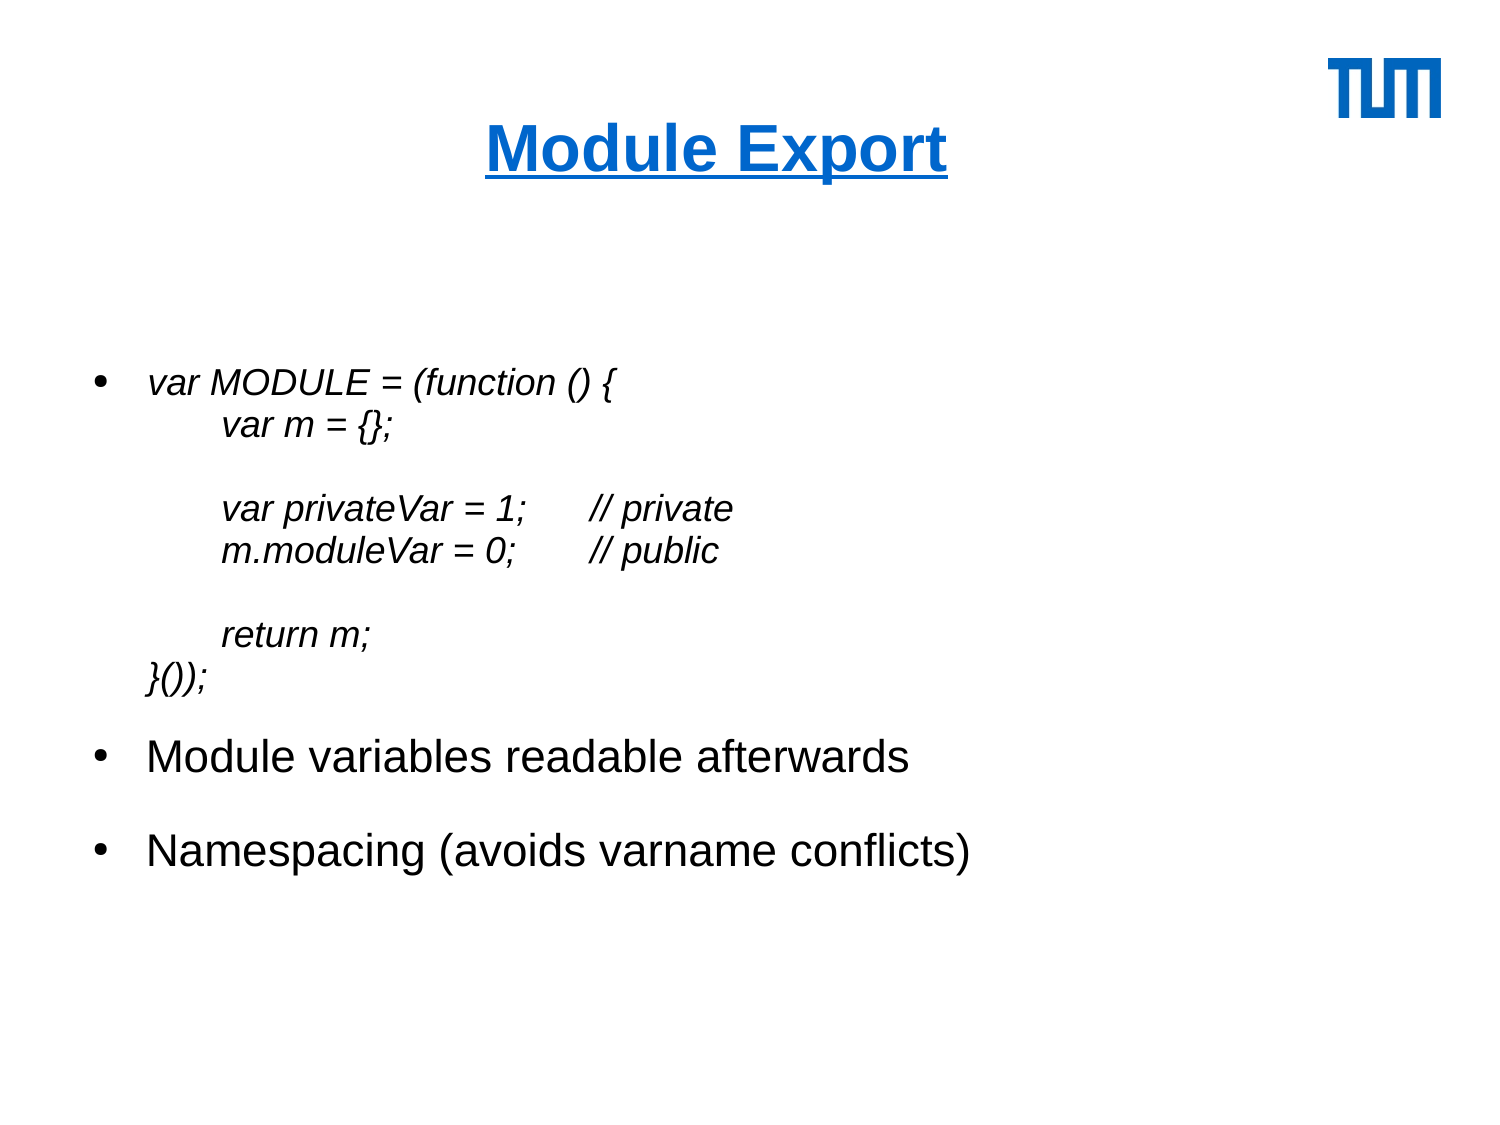

# Module Export
Module variables readable afterwards
Namespacing (avoids varname conflicts)
var MODULE = (function () {
	var m = {};
	var privateVar = 1;	// private
	m.moduleVar = 0;	// public
	return m;
}());